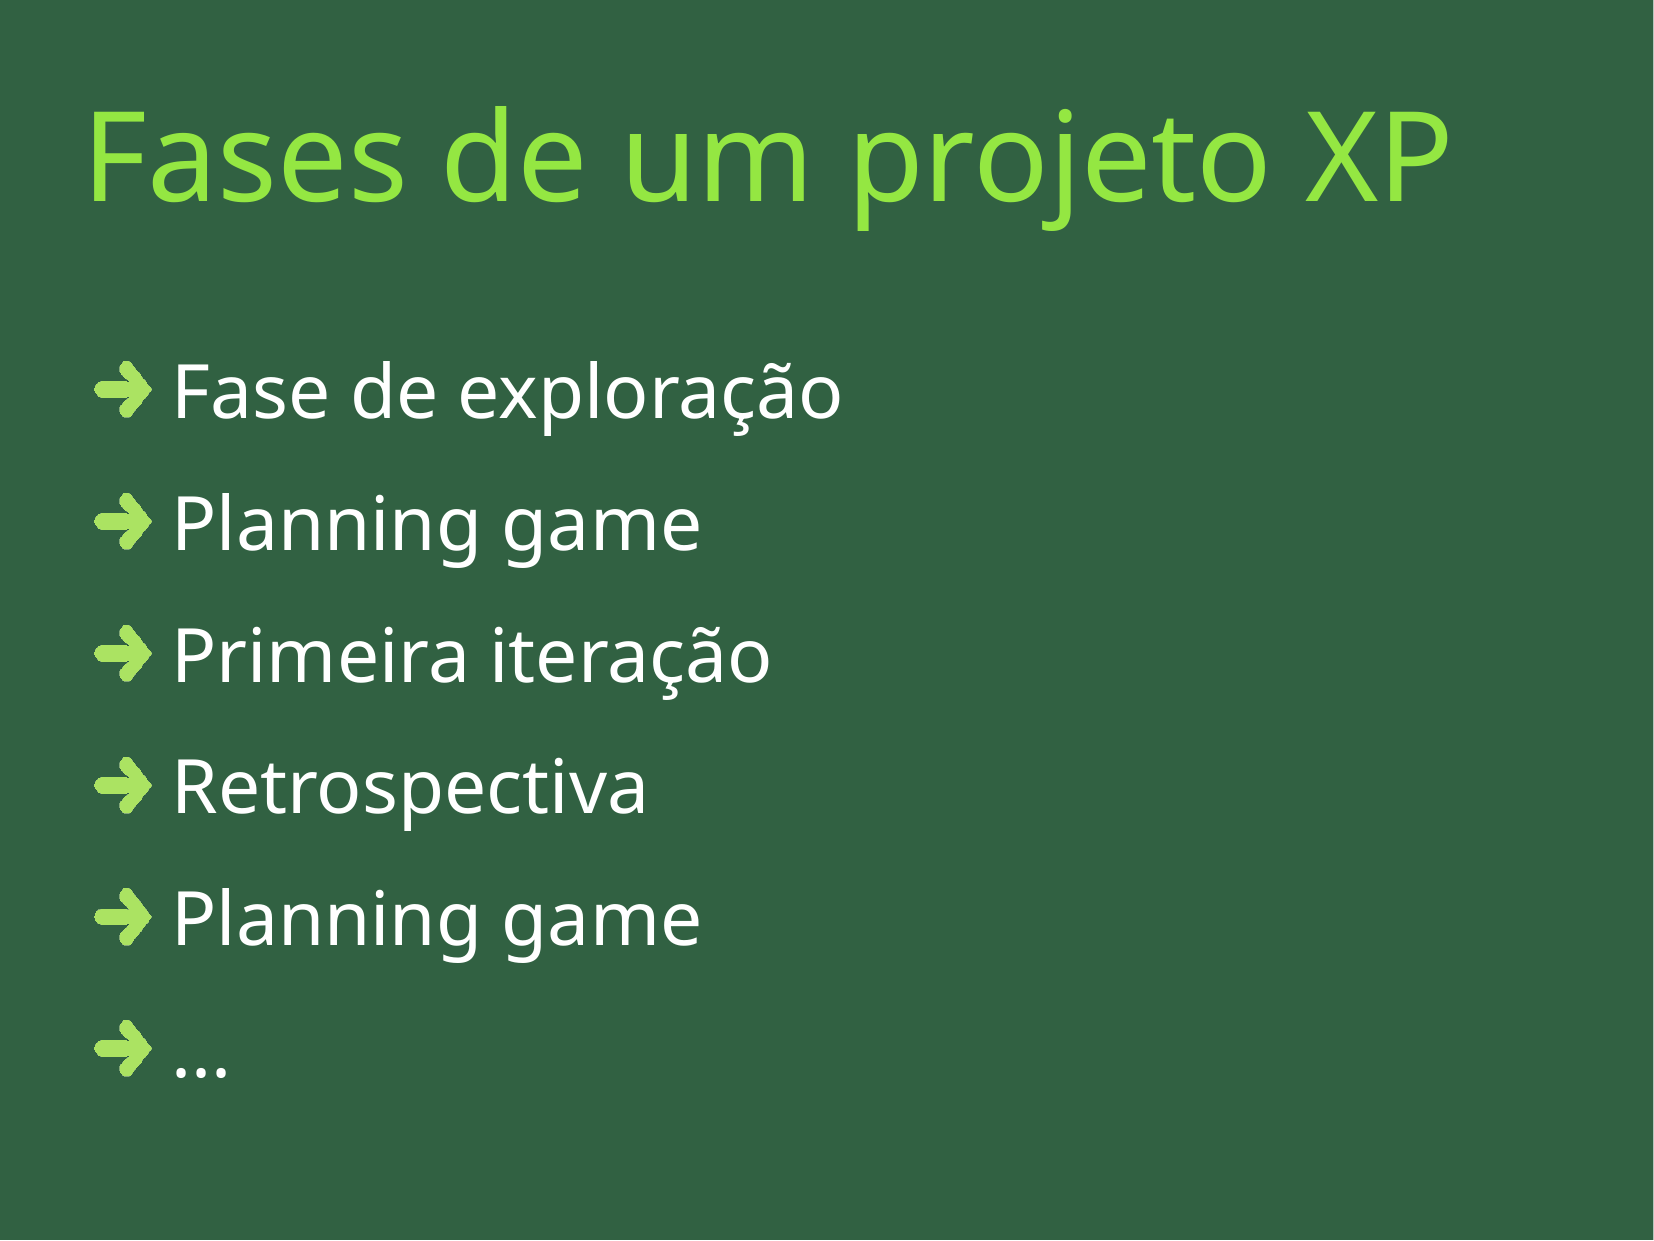

# Fases de um projeto XP
 Fase de exploração
 Planning game
 Primeira iteração
 Retrospectiva
 Planning game
 ...
 Levantamento das histórias do projeto
 Definição da arquitetura
 Escolha e familiarização com tecnologias
 Realização do Planning Game